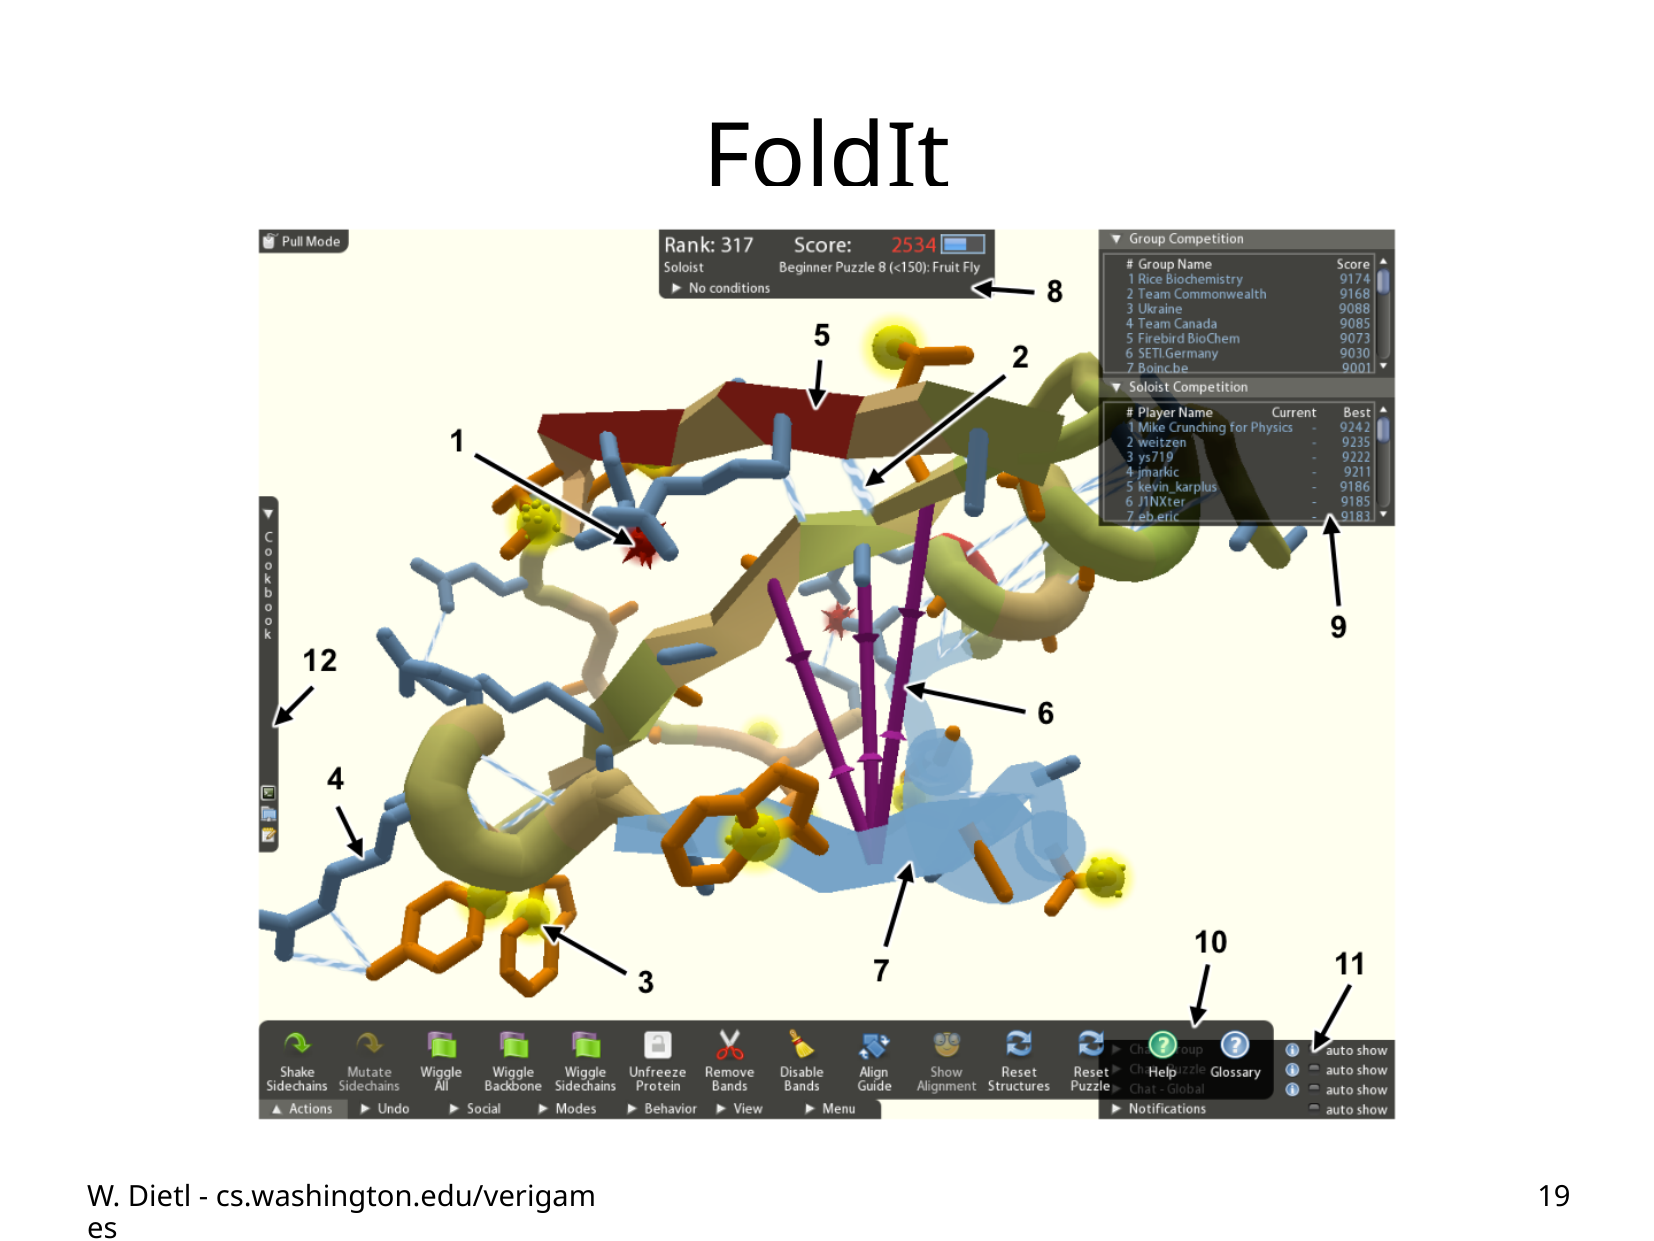

# FoldIt
W. Dietl - cs.washington.edu/verigames
19